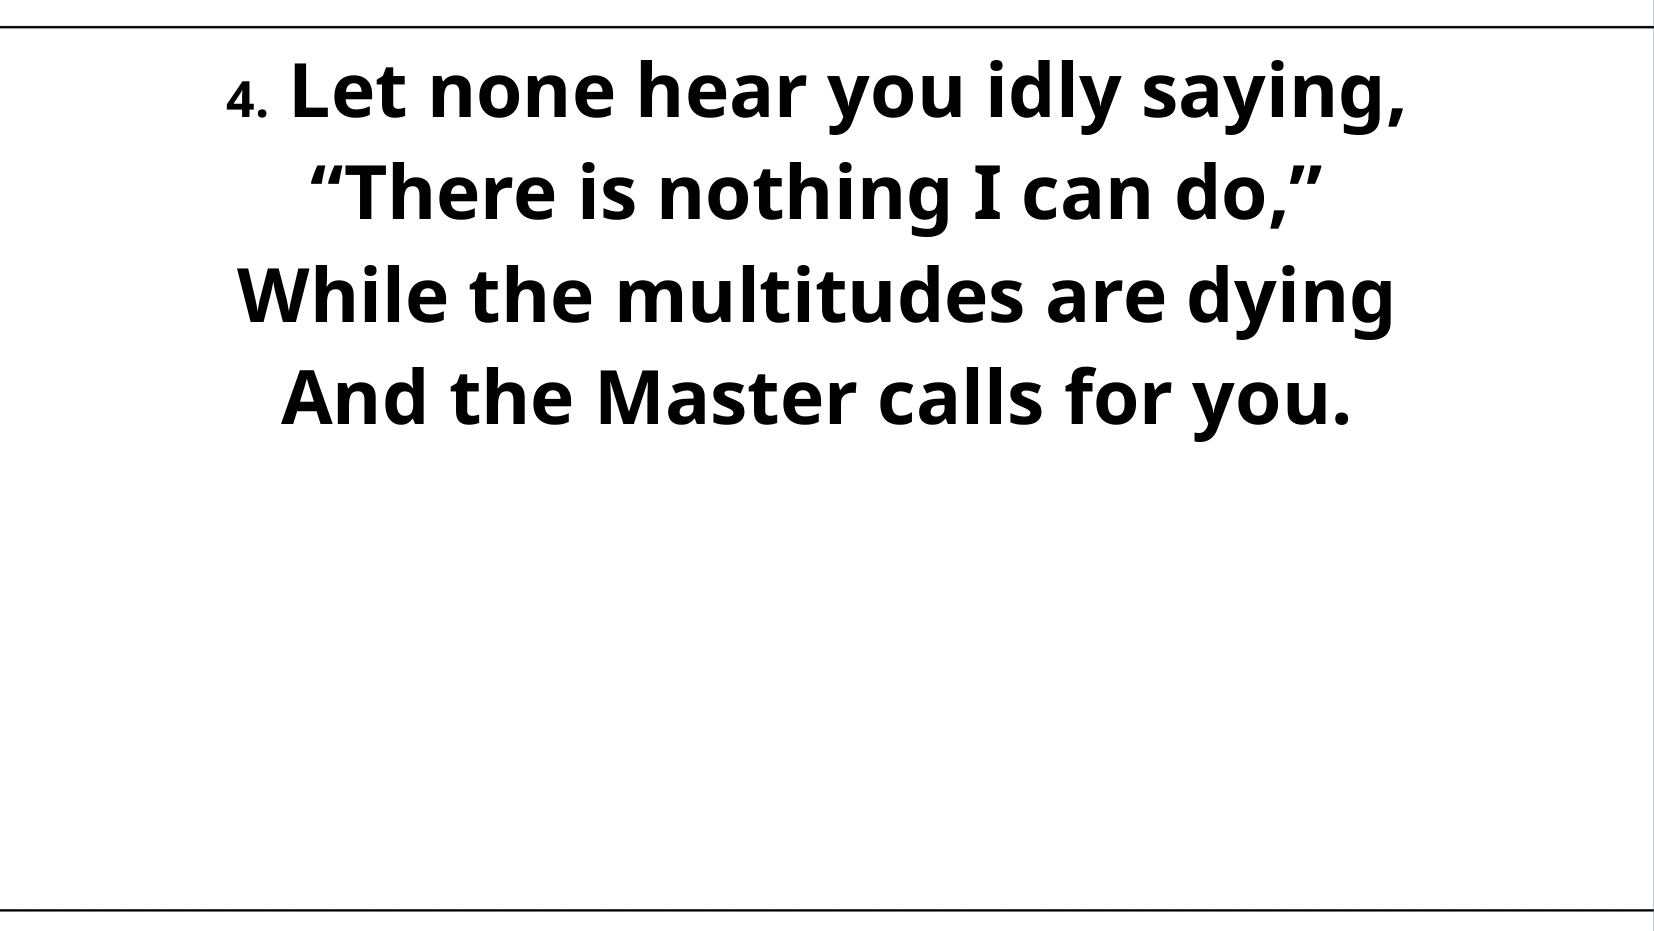

4. Let none hear you idly saying,
“There is nothing I can do,”
While the multitudes are dying
And the Master calls for you.